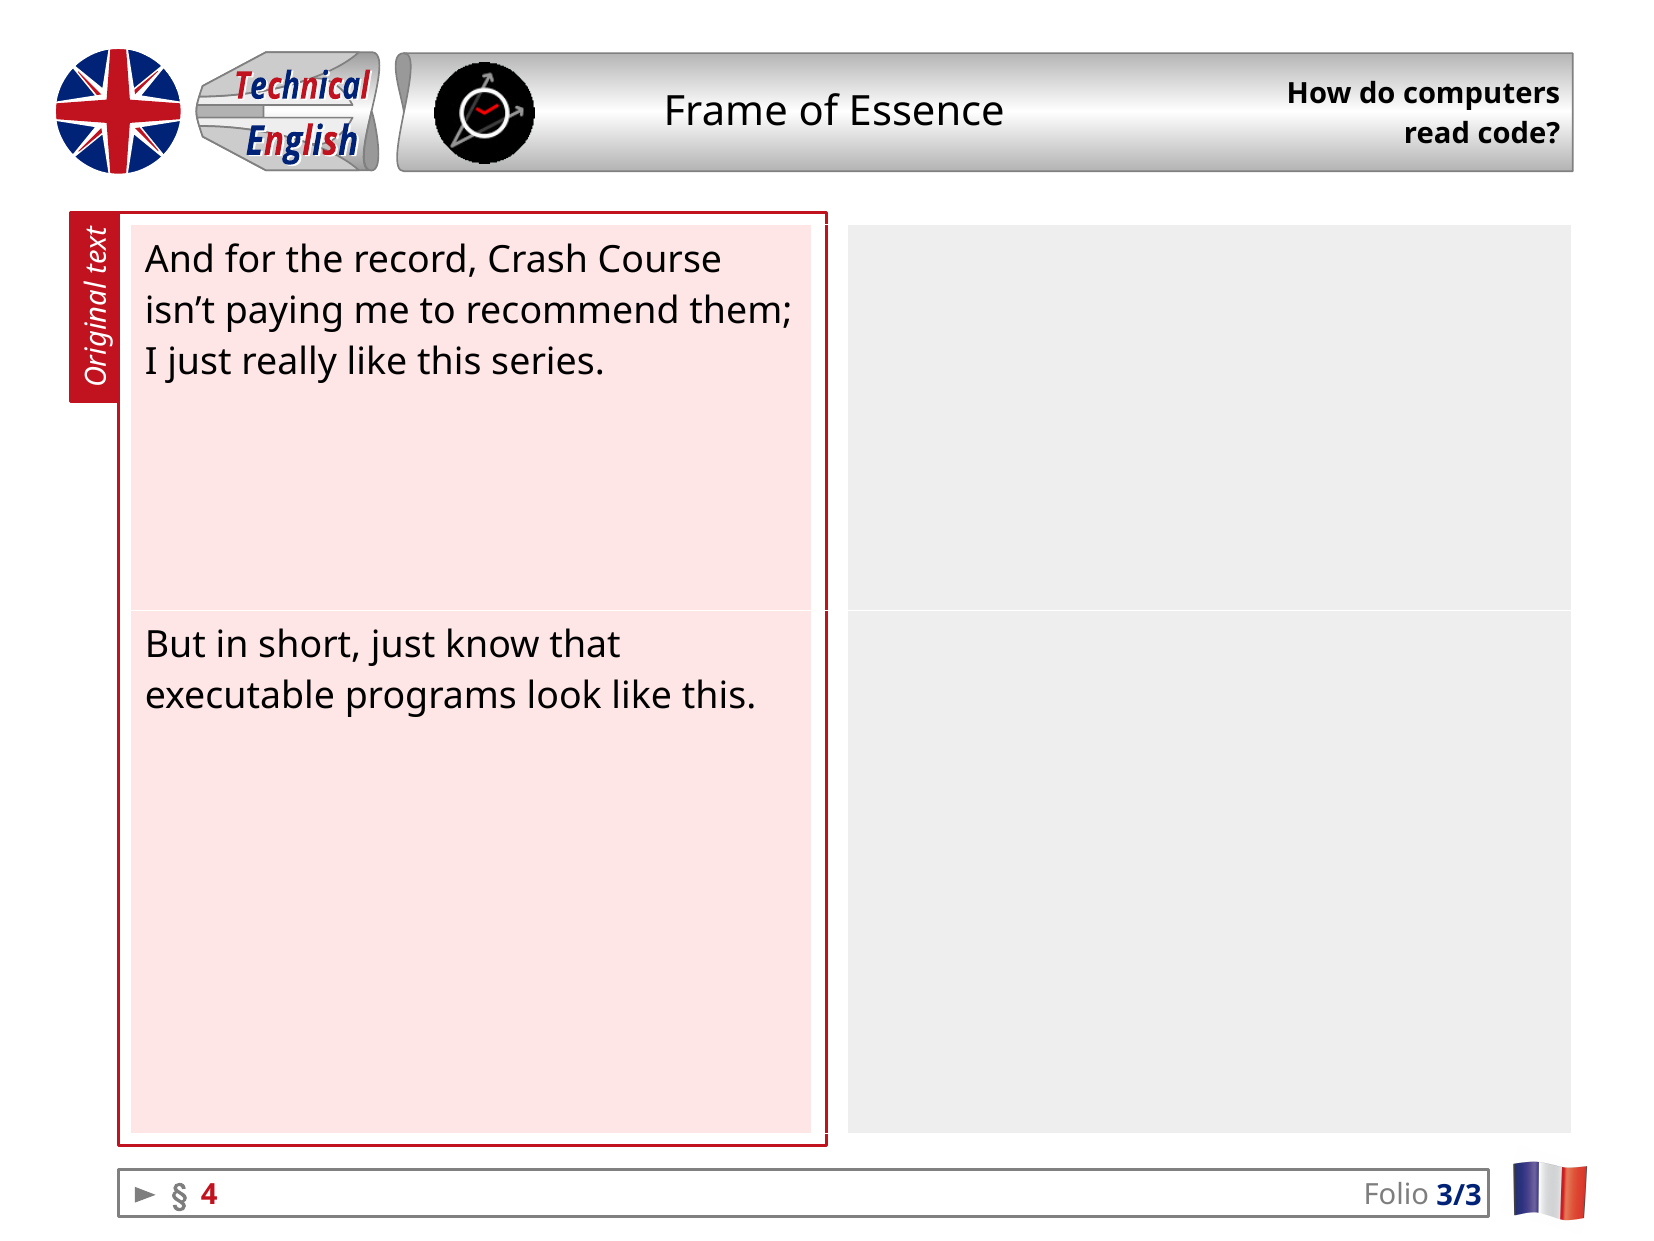

#
| And for the record, Crash Course isn’t paying me to recommend them; I just really like this series. | | |
| --- | --- | --- |
| But in short, just know that executable programs look like this. | | |
4
3/3